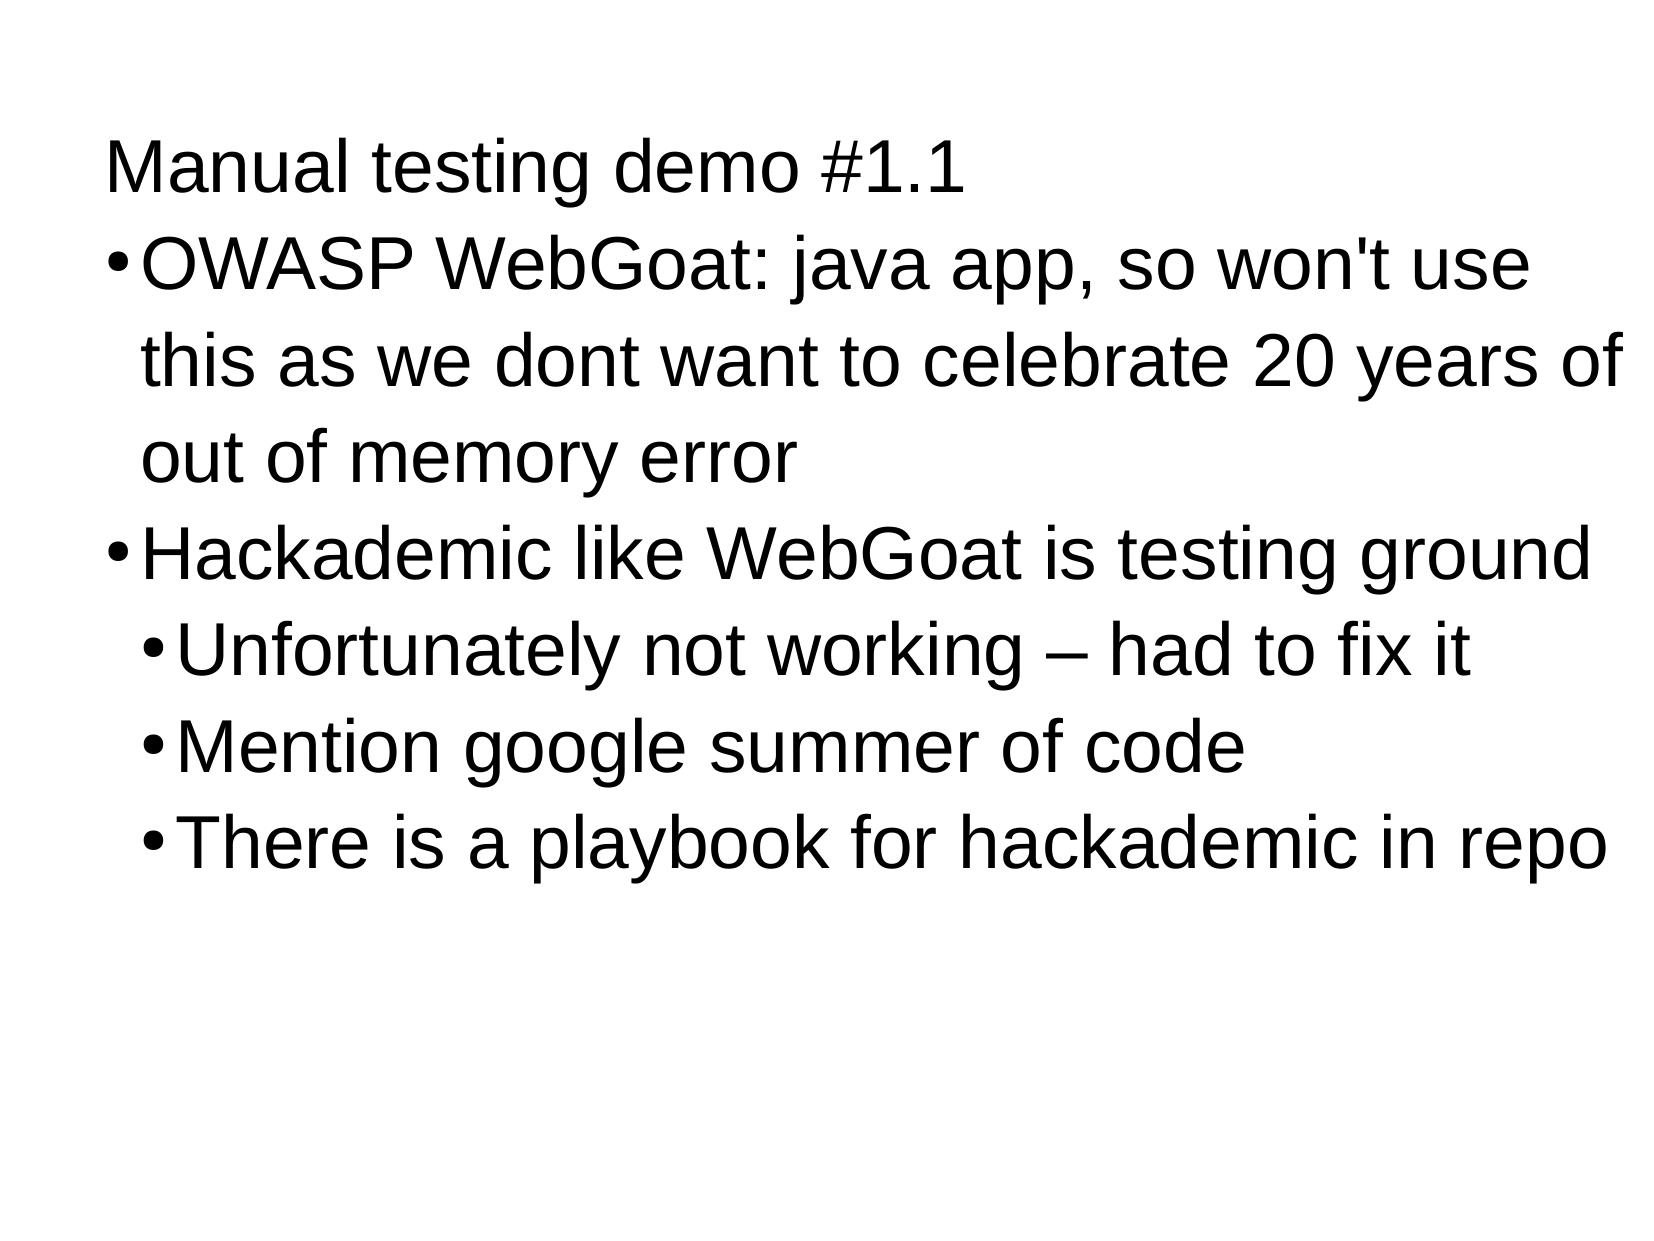

Manual testing demo #1.1
OWASP WebGoat: java app, so won't use
this as we dont want to celebrate 20 years of
out of memory error
Hackademic like WebGoat is testing ground
Unfortunately not working – had to fix it
Mention google summer of code
There is a playbook for hackademic in repo